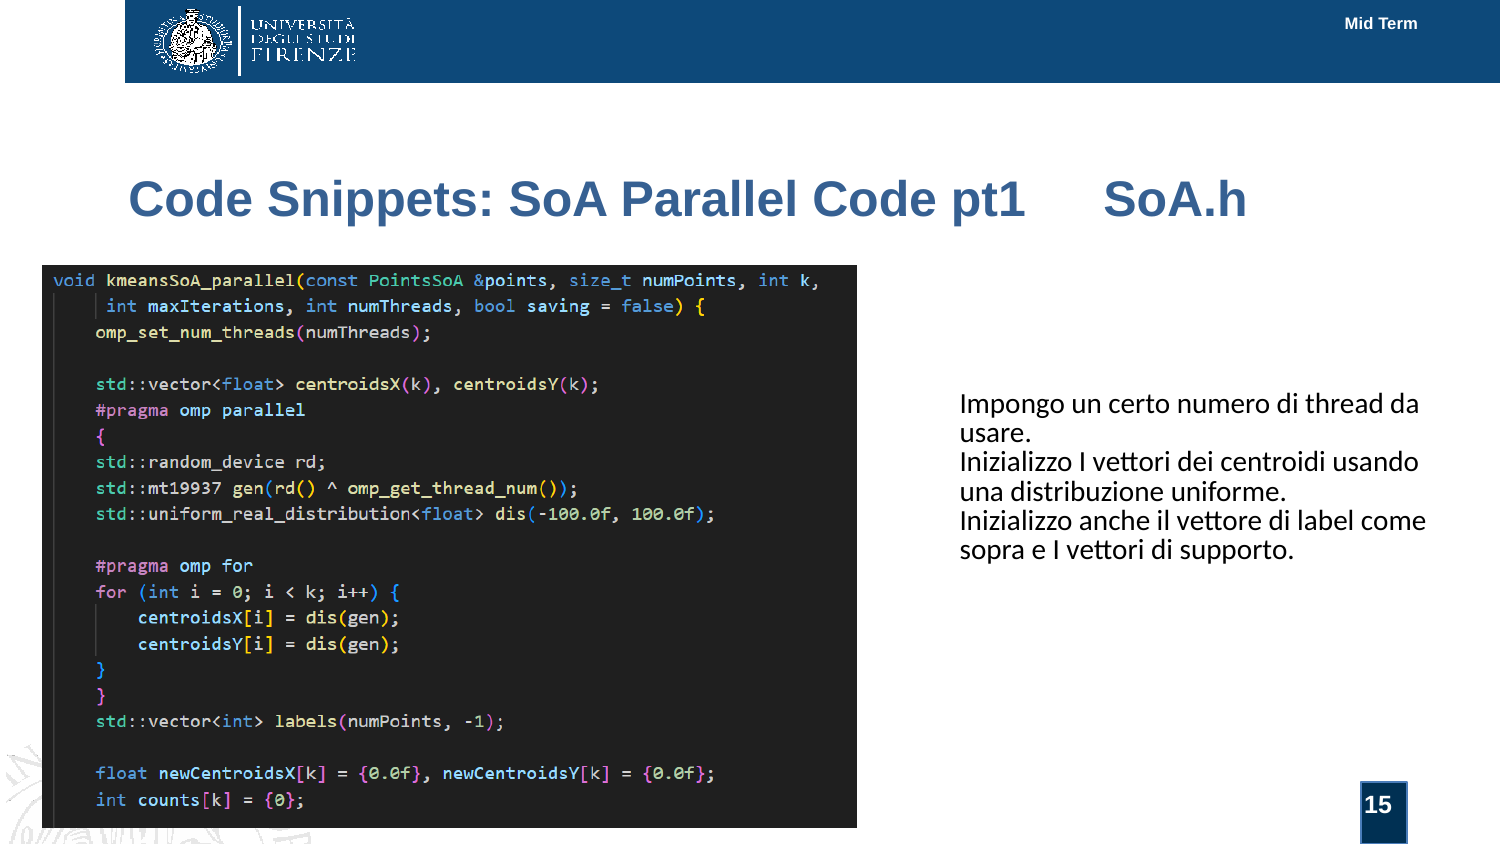

Mid Term
Code Snippets: SoA Parallel Code pt1 	SoA.h
Impongo un certo numero di thread da usare.
Inizializzo I vettori dei centroidi usando una distribuzione uniforme.
Inizializzo anche il vettore di label come sopra e I vettori di supporto.